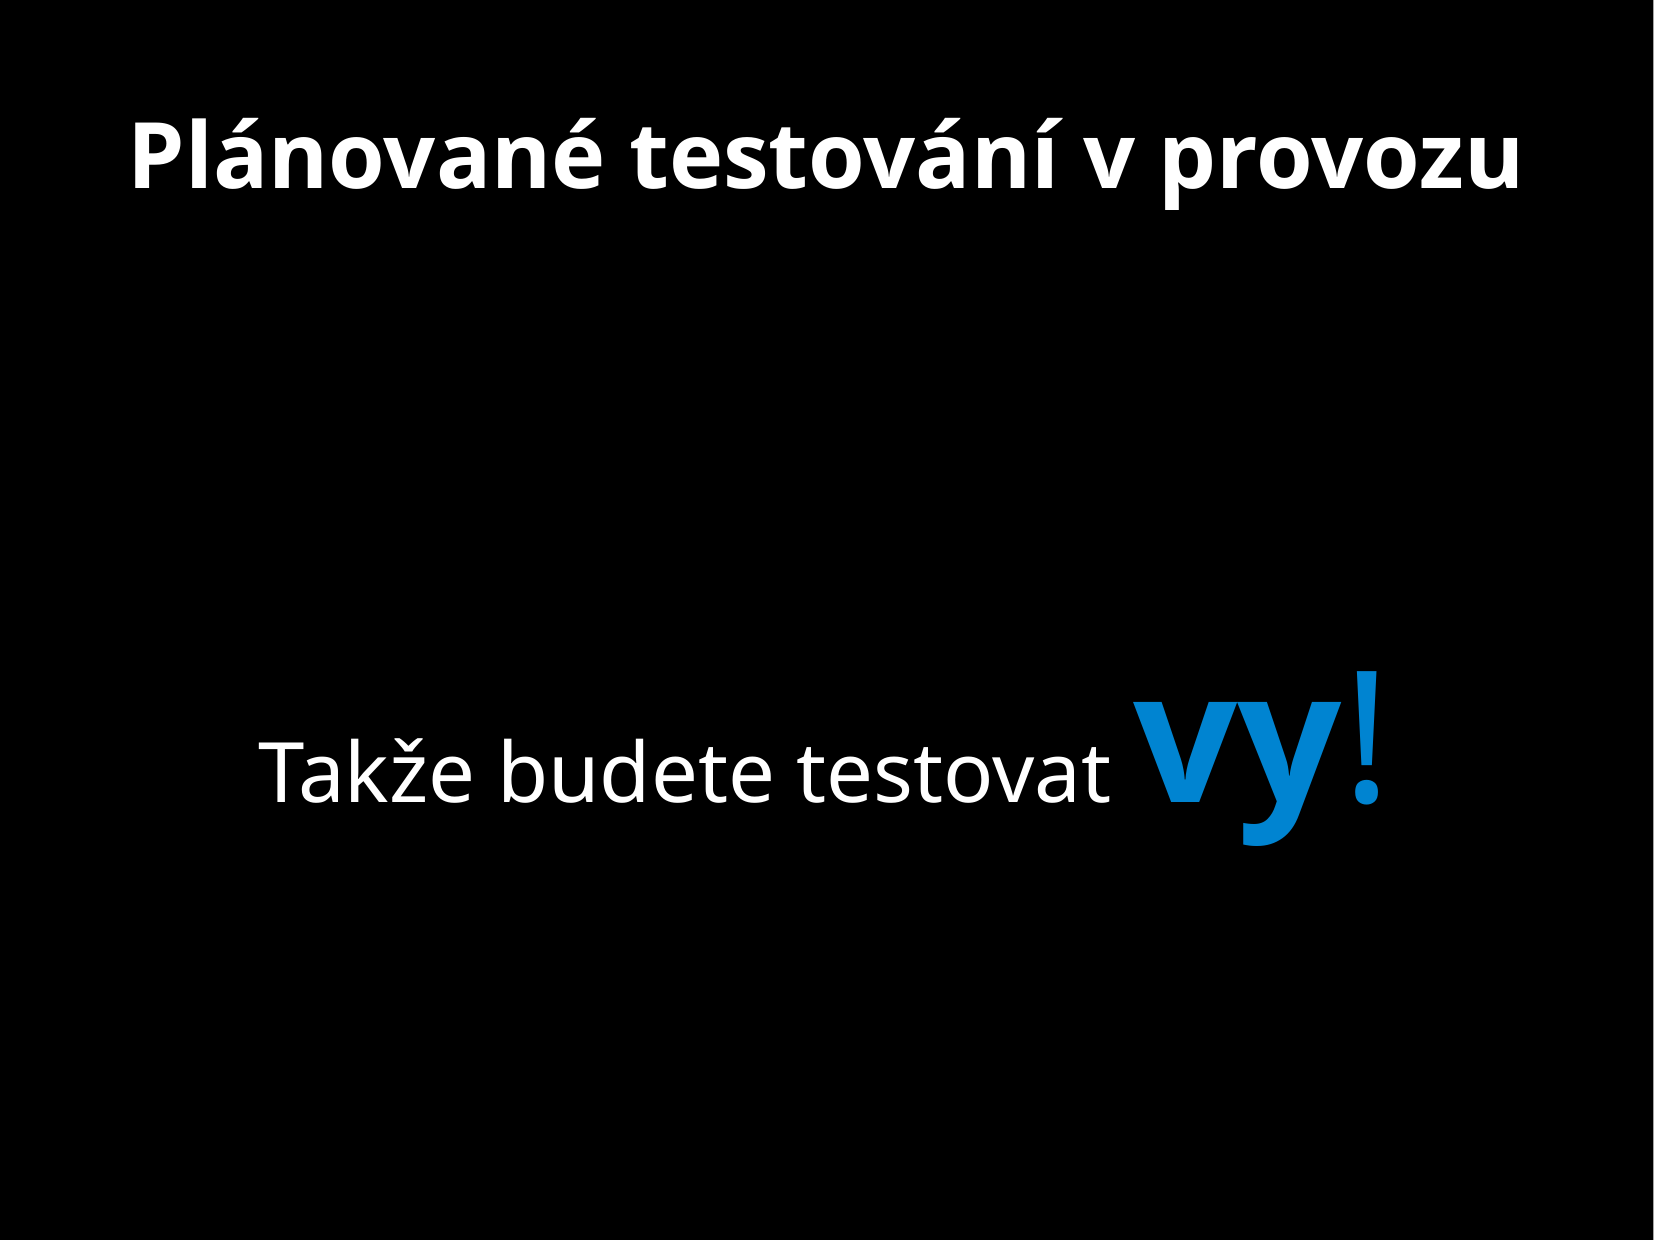

# Plánované testování v provozu
Takže budete testovat vy!